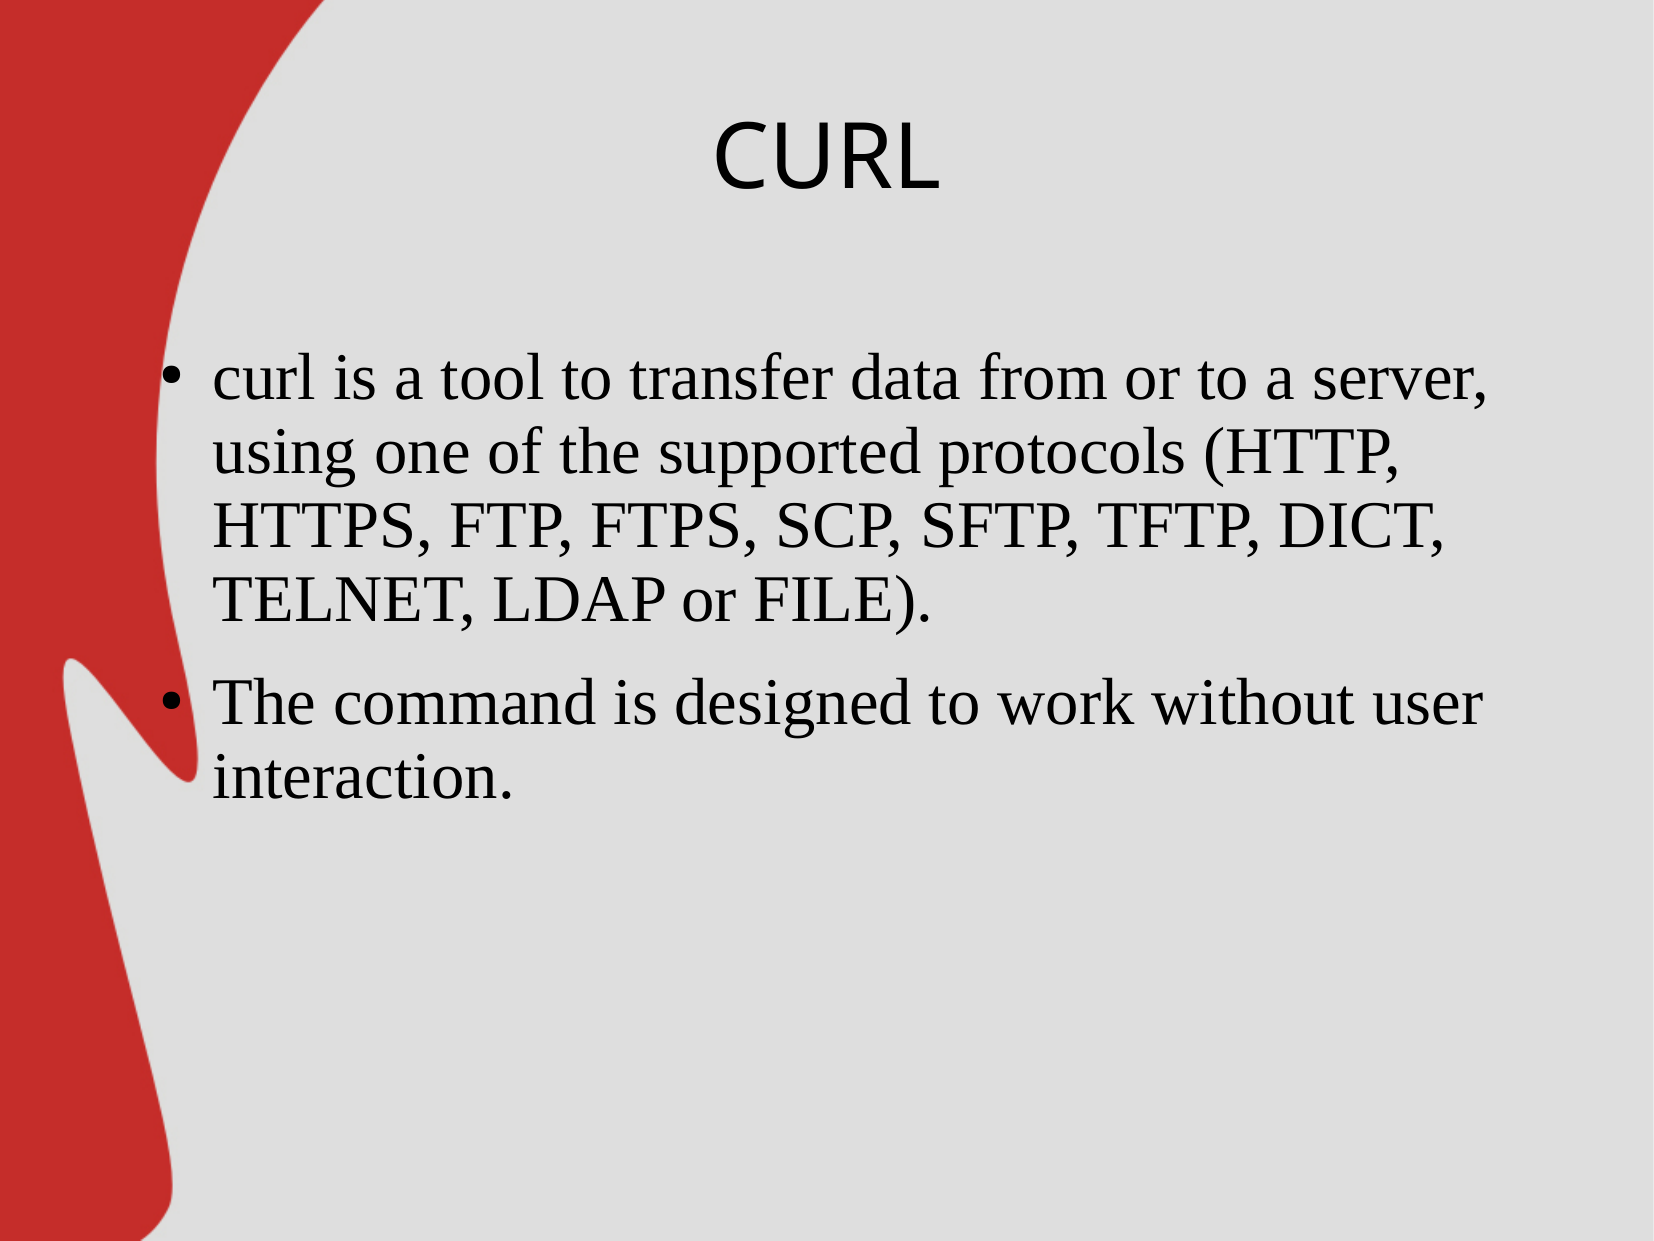

# CURL
curl is a tool to transfer data from or to a server, using one of the supported protocols (HTTP, HTTPS, FTP, FTPS, SCP, SFTP, TFTP, DICT, TELNET, LDAP or FILE).
The command is designed to work without user interaction.